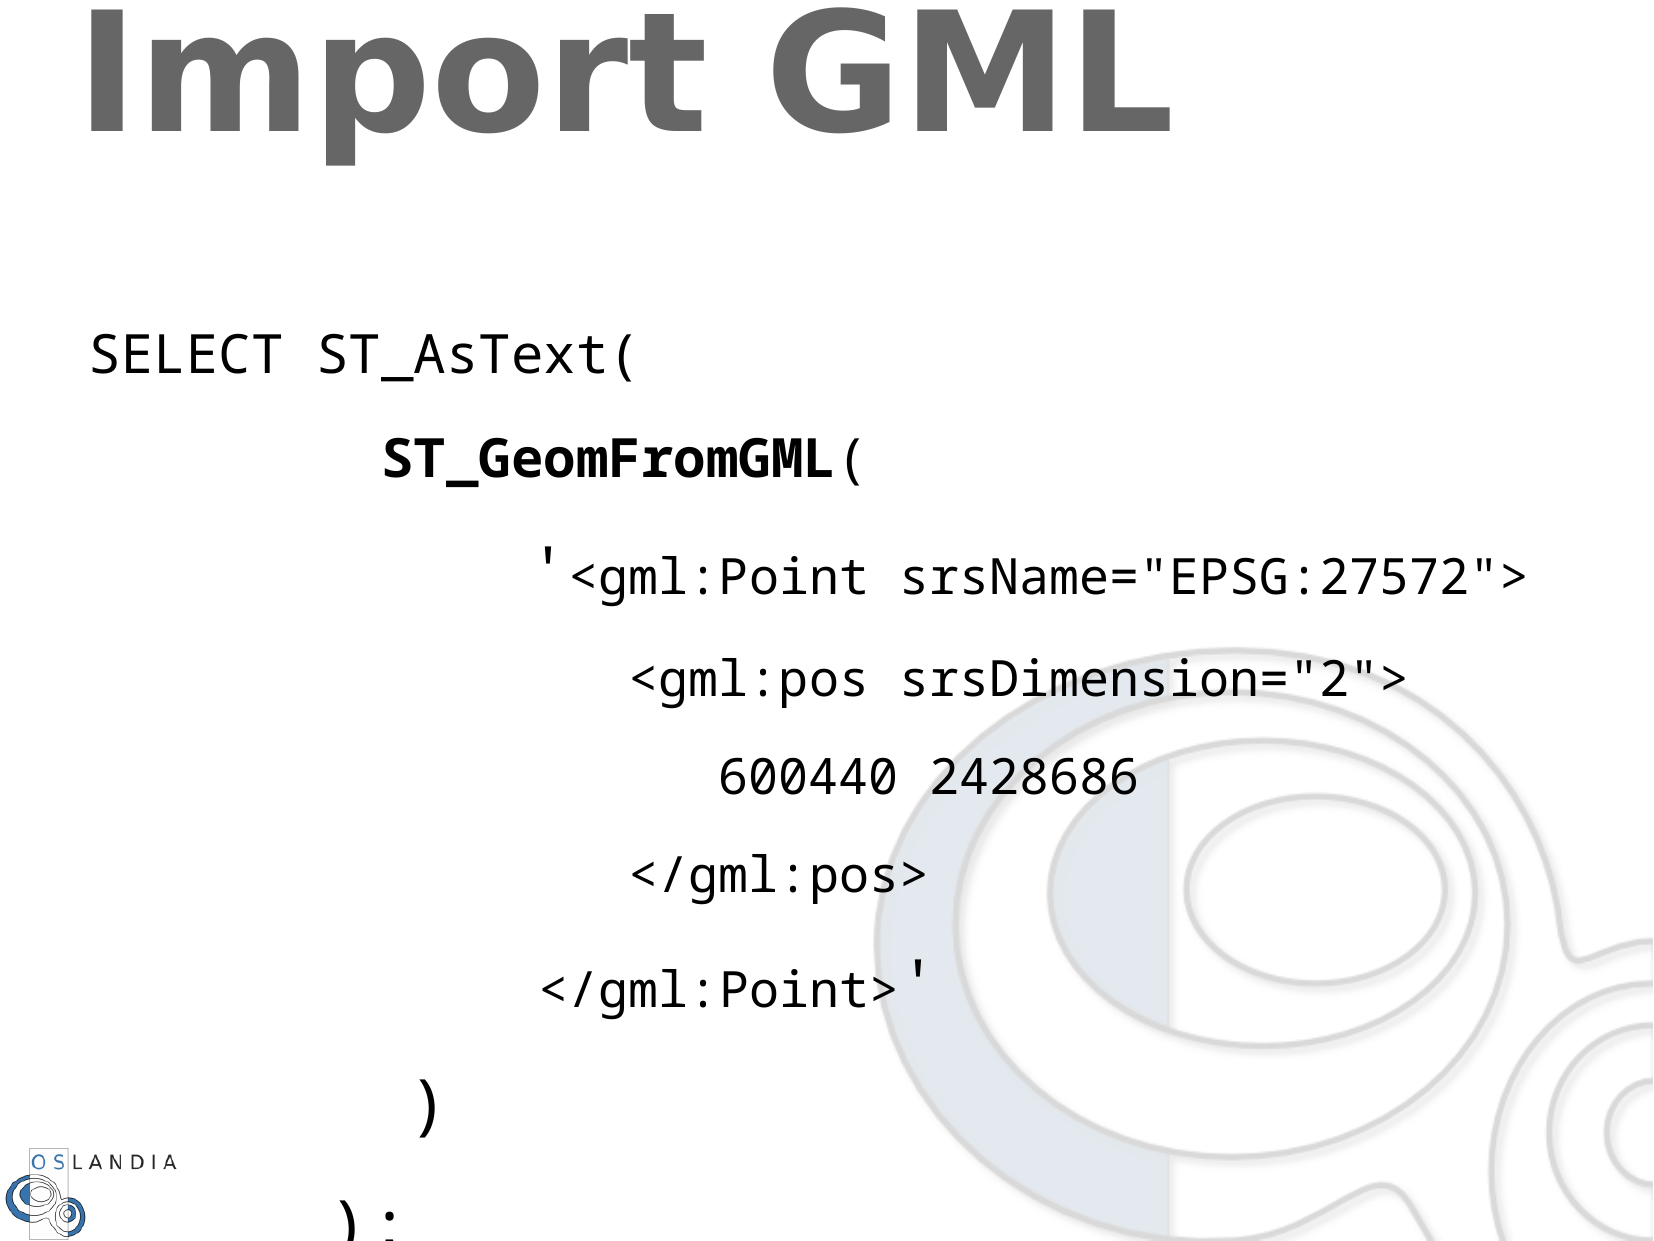

# Import GML
SELECT ST_AsText(
 ST_GeomFromGML(
 '<gml:Point srsName="EPSG:27572">
 <gml:pos srsDimension="2">
 600440 2428686
 </gml:pos>
 </gml:Point>'
 )
 );
Result: POINT(600440 2428686)